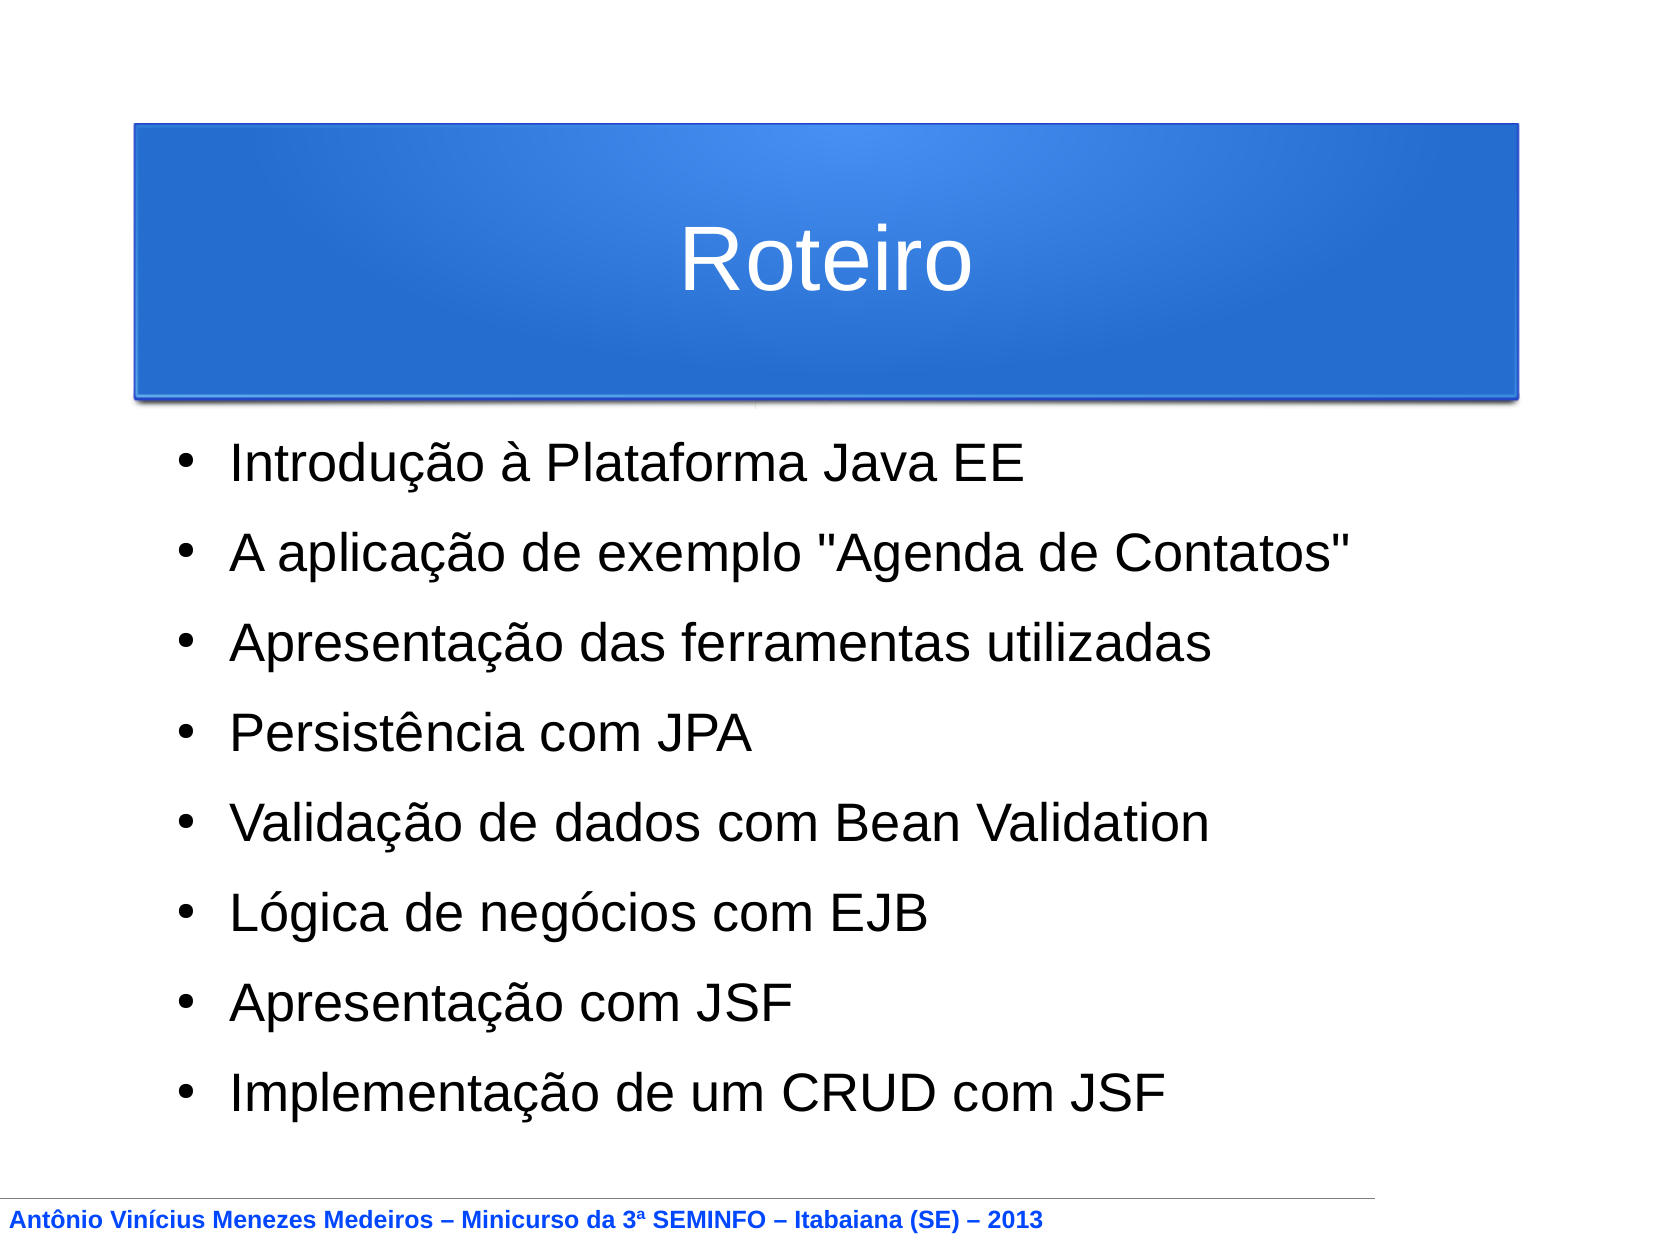

# Roteiro
Introdução à Plataforma Java EE
A aplicação de exemplo "Agenda de Contatos"
Apresentação das ferramentas utilizadas
Persistência com JPA
Validação de dados com Bean Validation
Lógica de negócios com EJB
Apresentação com JSF
Implementação de um CRUD com JSF